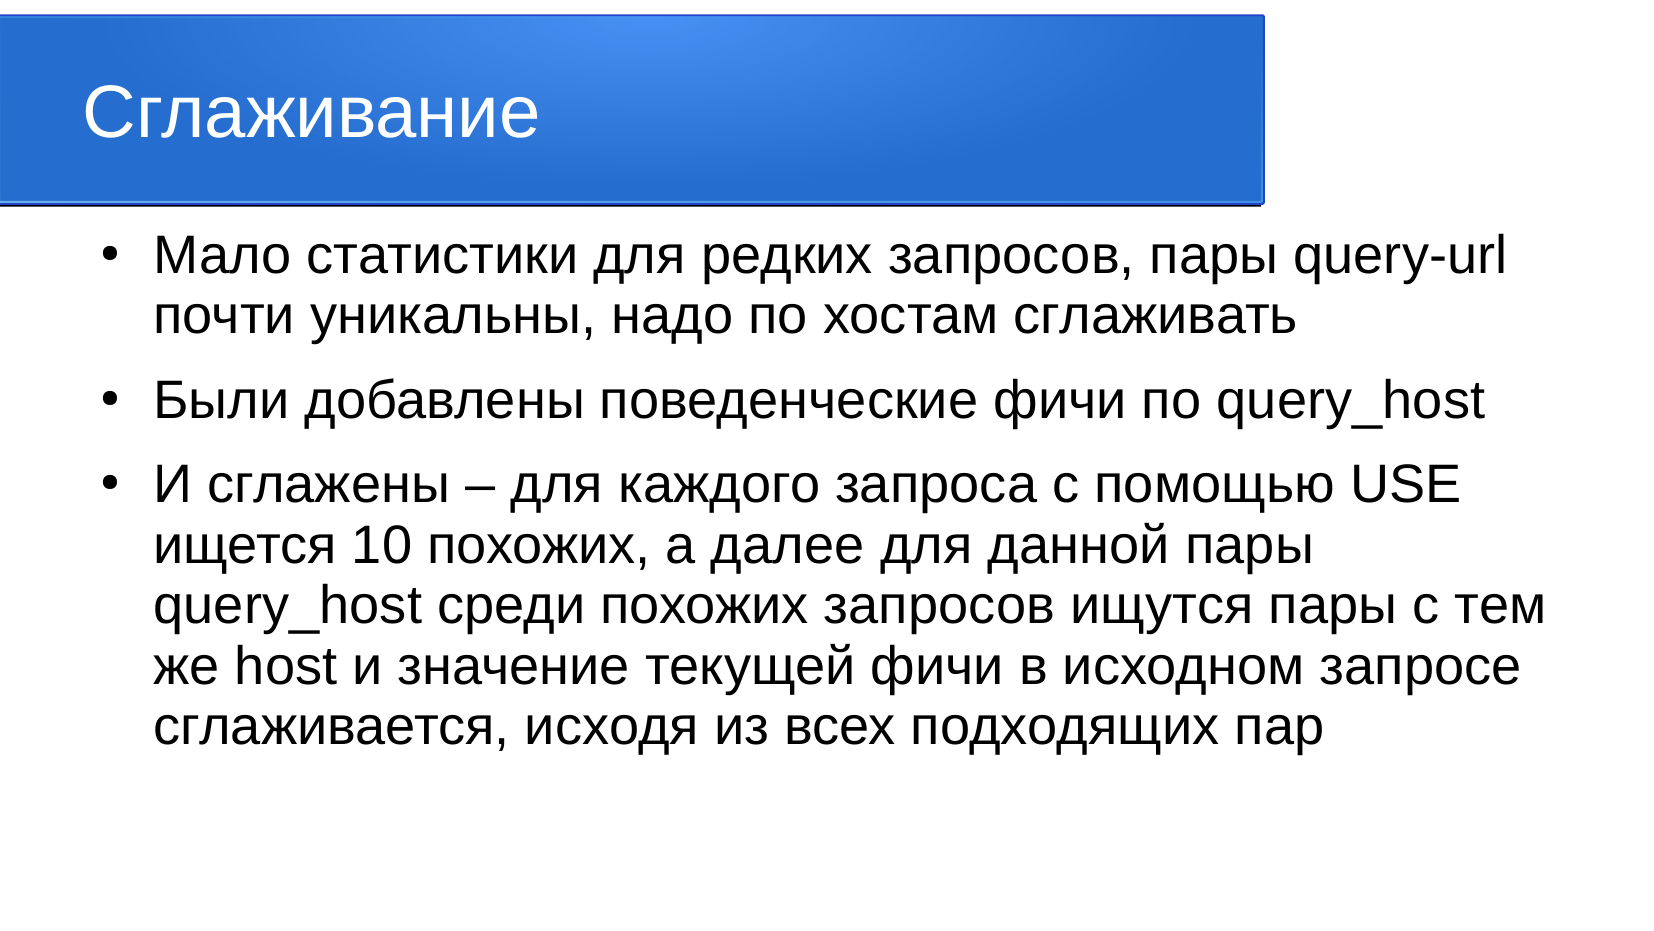

# Сглаживание
Мало статистики для редких запросов, пары query-url почти уникальны, надо по хостам сглаживать
Были добавлены поведенческие фичи по query_host
И сглажены – для каждого запроса с помощью USE ищется 10 похожих, а далее для данной пары query_host среди похожих запросов ищутся пары с тем же host и значение текущей фичи в исходном запросе сглаживается, исходя из всех подходящих пар